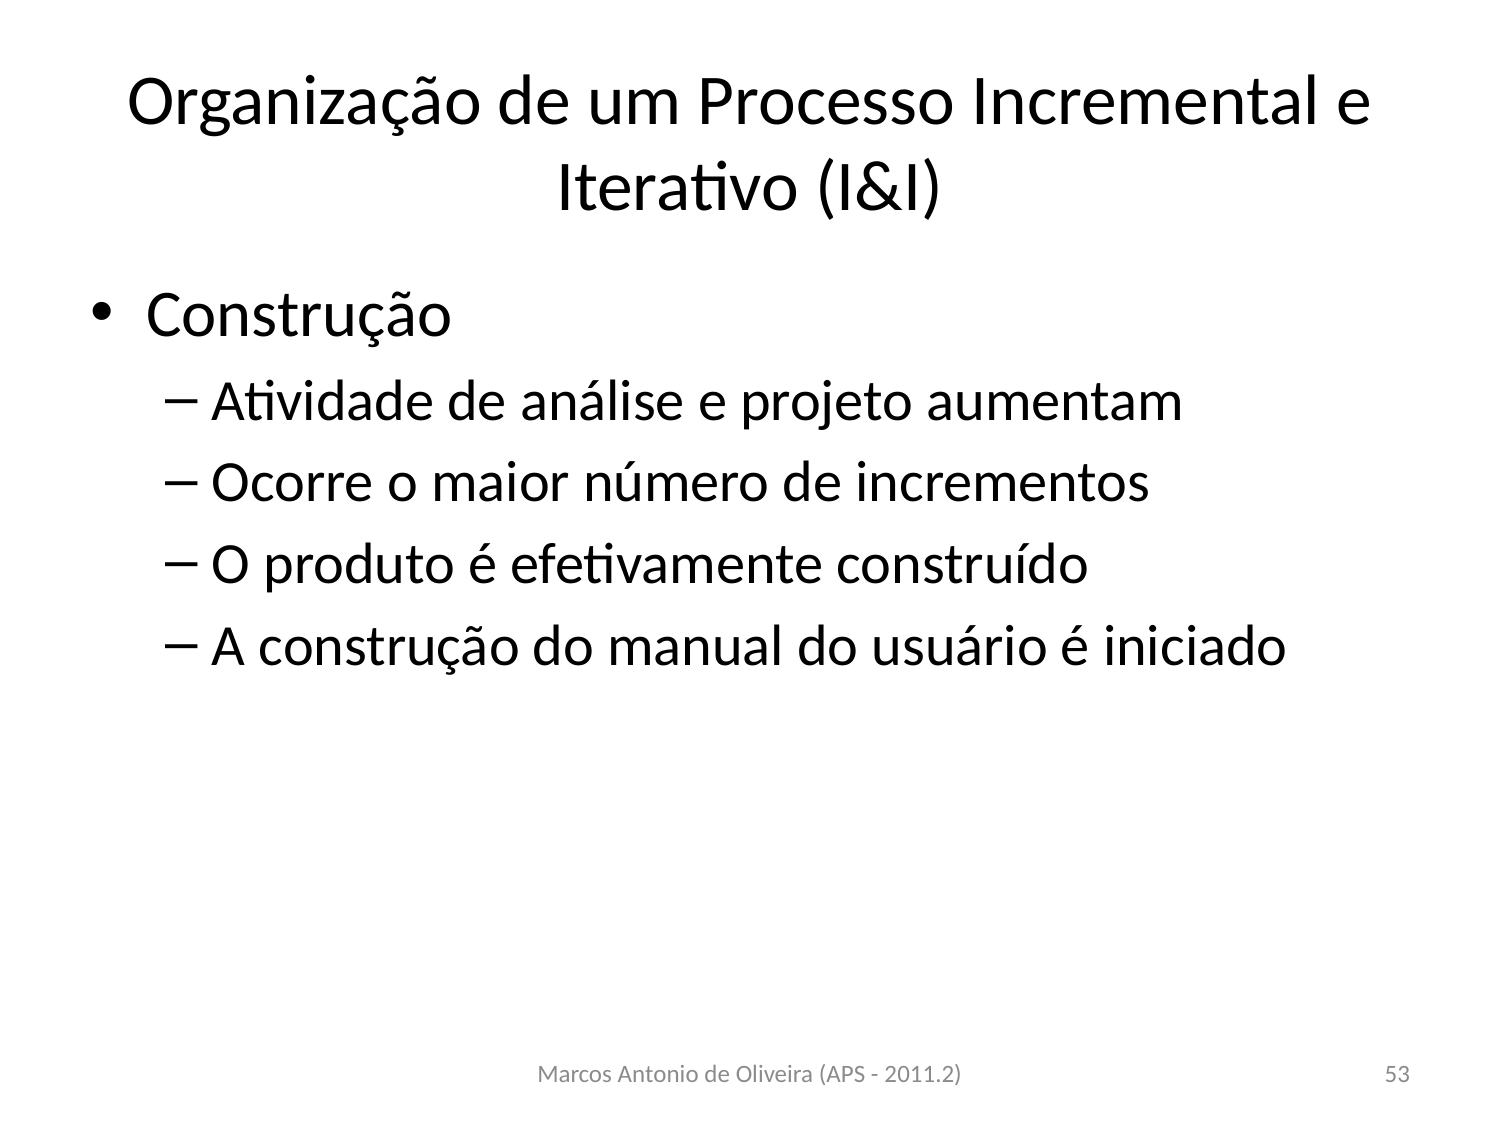

# Organização de um Processo Incremental e Iterativo (I&I)
Construção
Atividade de análise e projeto aumentam
Ocorre o maior número de incrementos
O produto é efetivamente construído
A construção do manual do usuário é iniciado
Marcos Antonio de Oliveira (APS - 2011.2)